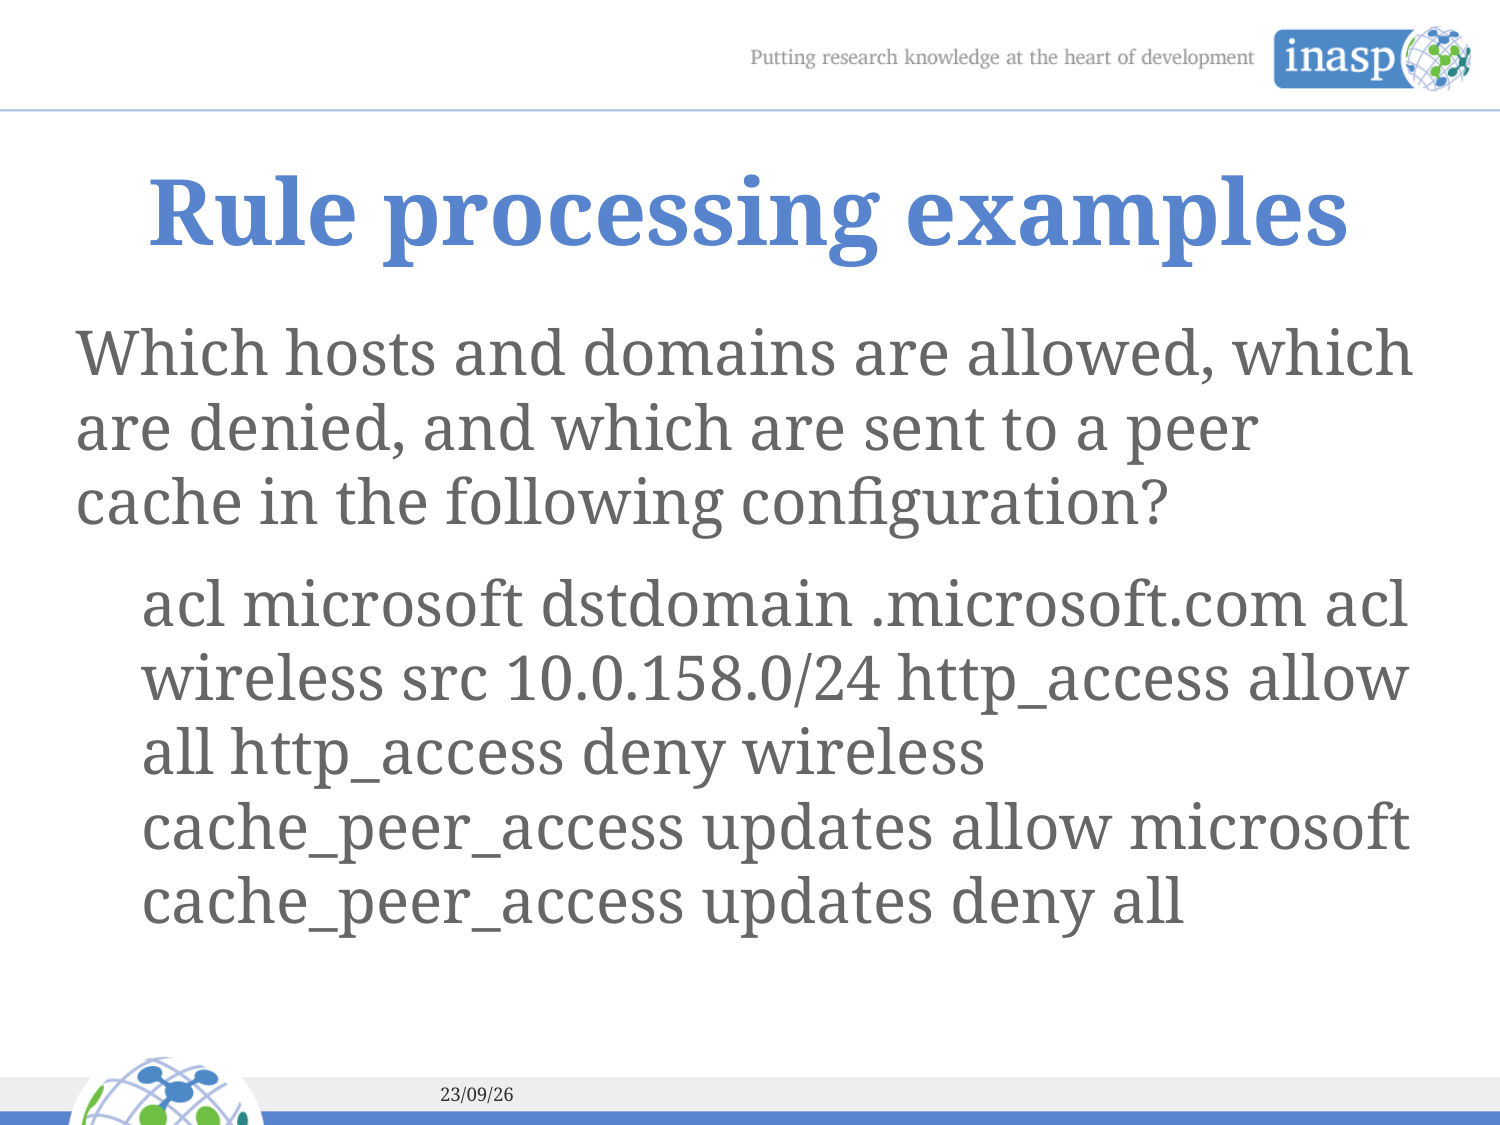

# Rule processing examples
Which hosts and domains are allowed, which are denied, and which are sent to a peer cache in the following configuration?
acl microsoft dstdomain .microsoft.com acl wireless src 10.0.158.0/24 http_access allow all http_access deny wireless cache_peer_access updates allow microsoft cache_peer_access updates deny all